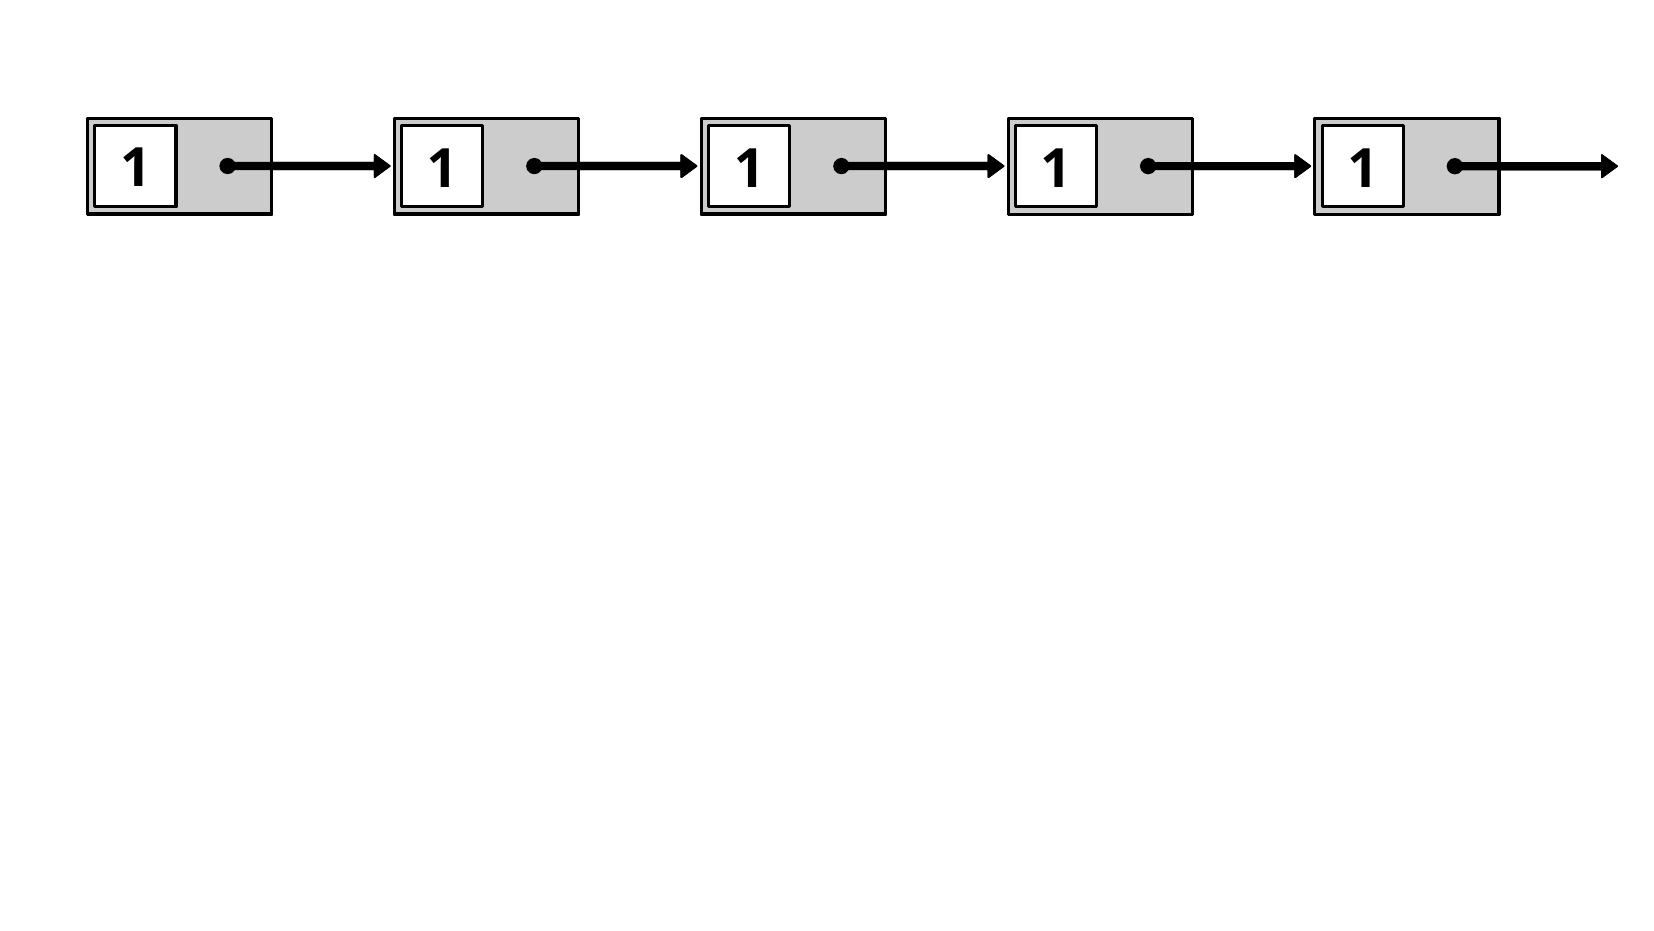

3
1
3
3
1
1
3
1
3
1